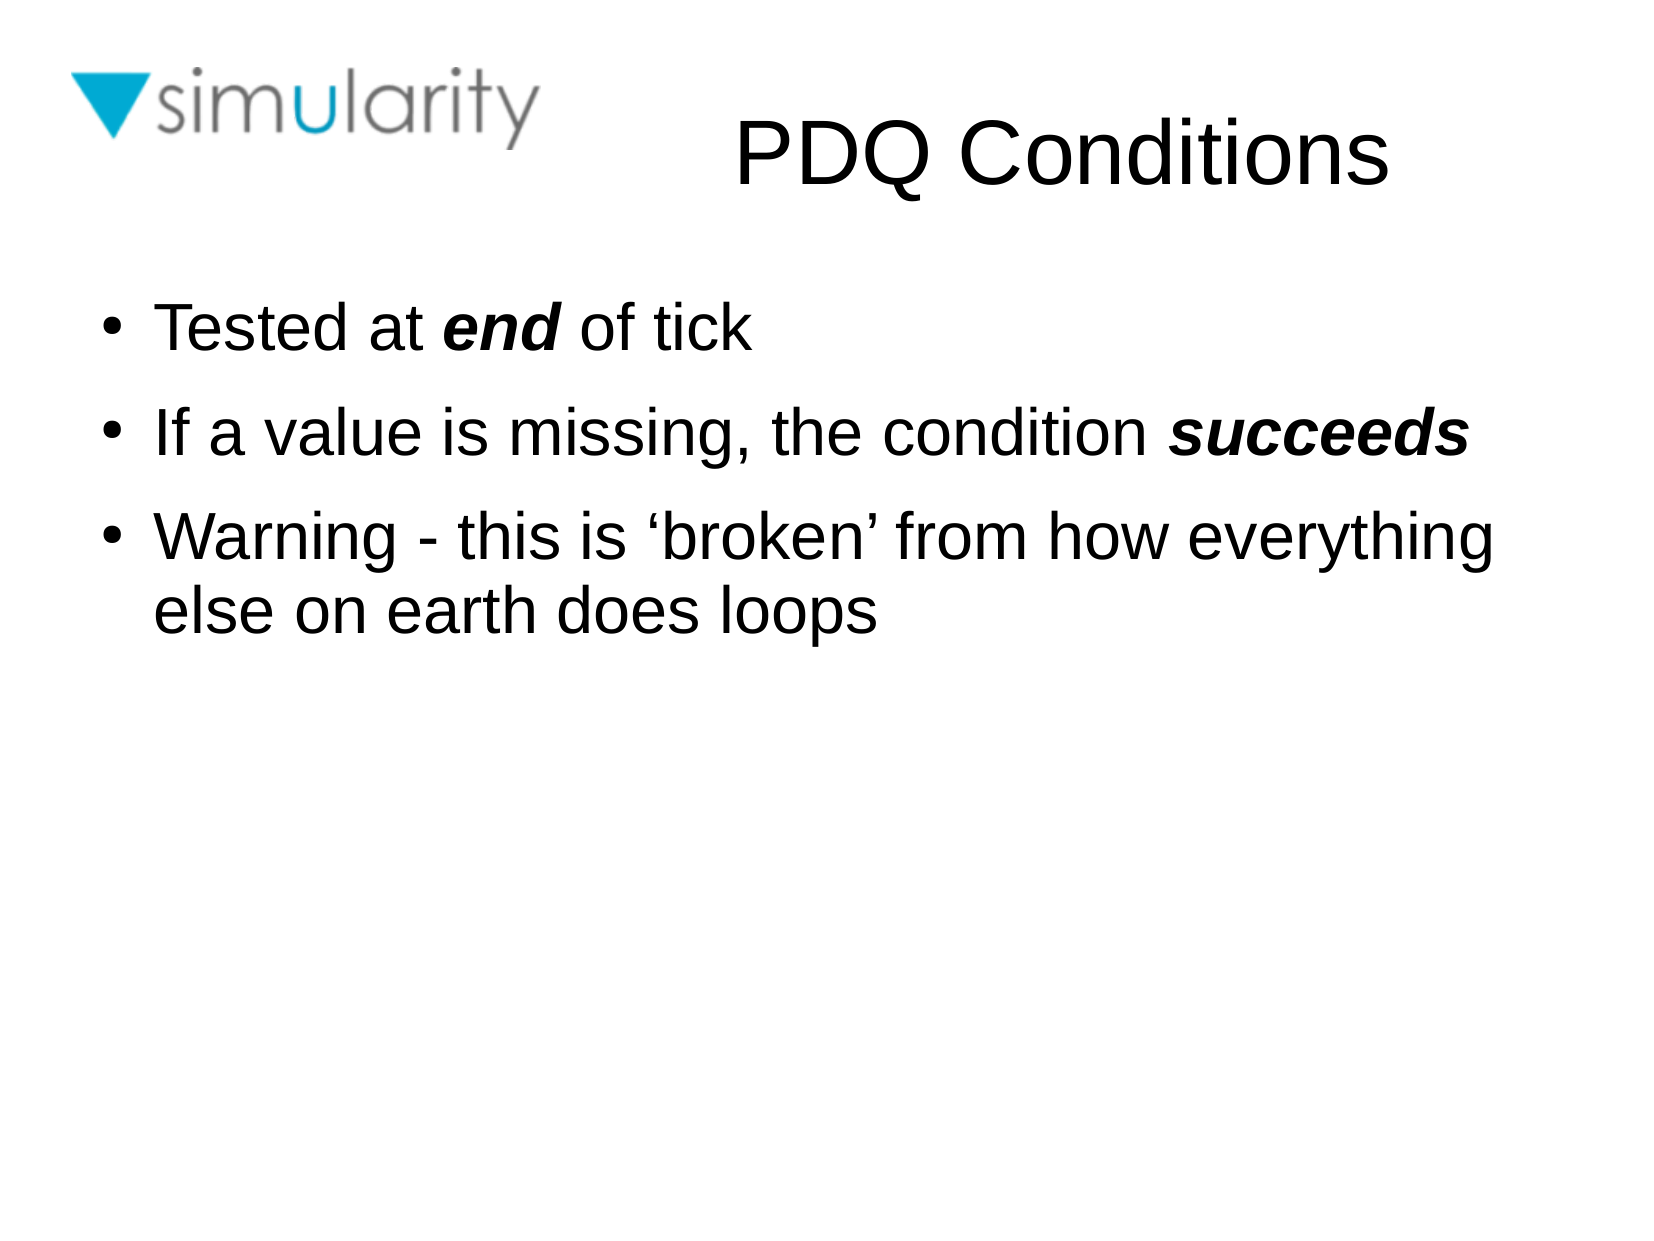

# PDQ Conditions
Tested at end of tick
If a value is missing, the condition succeeds
Warning - this is ‘broken’ from how everything else on earth does loops